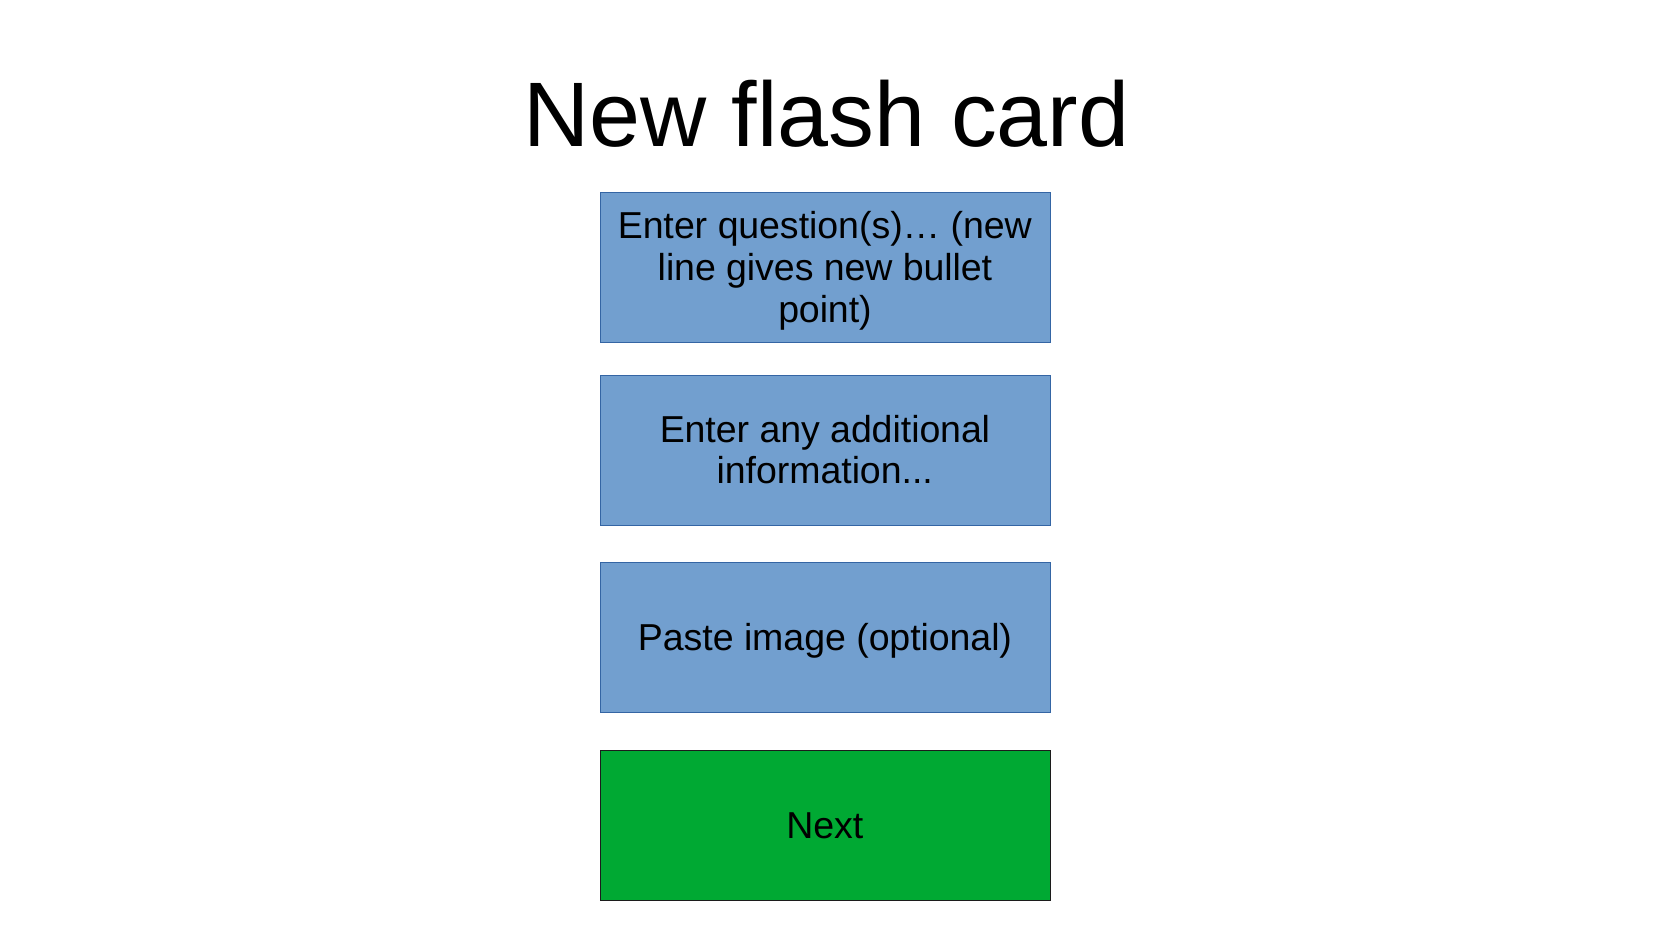

# New flash card
Enter question(s)… (new line gives new bullet point)
Enter any additional information...
Paste image (optional)
Next